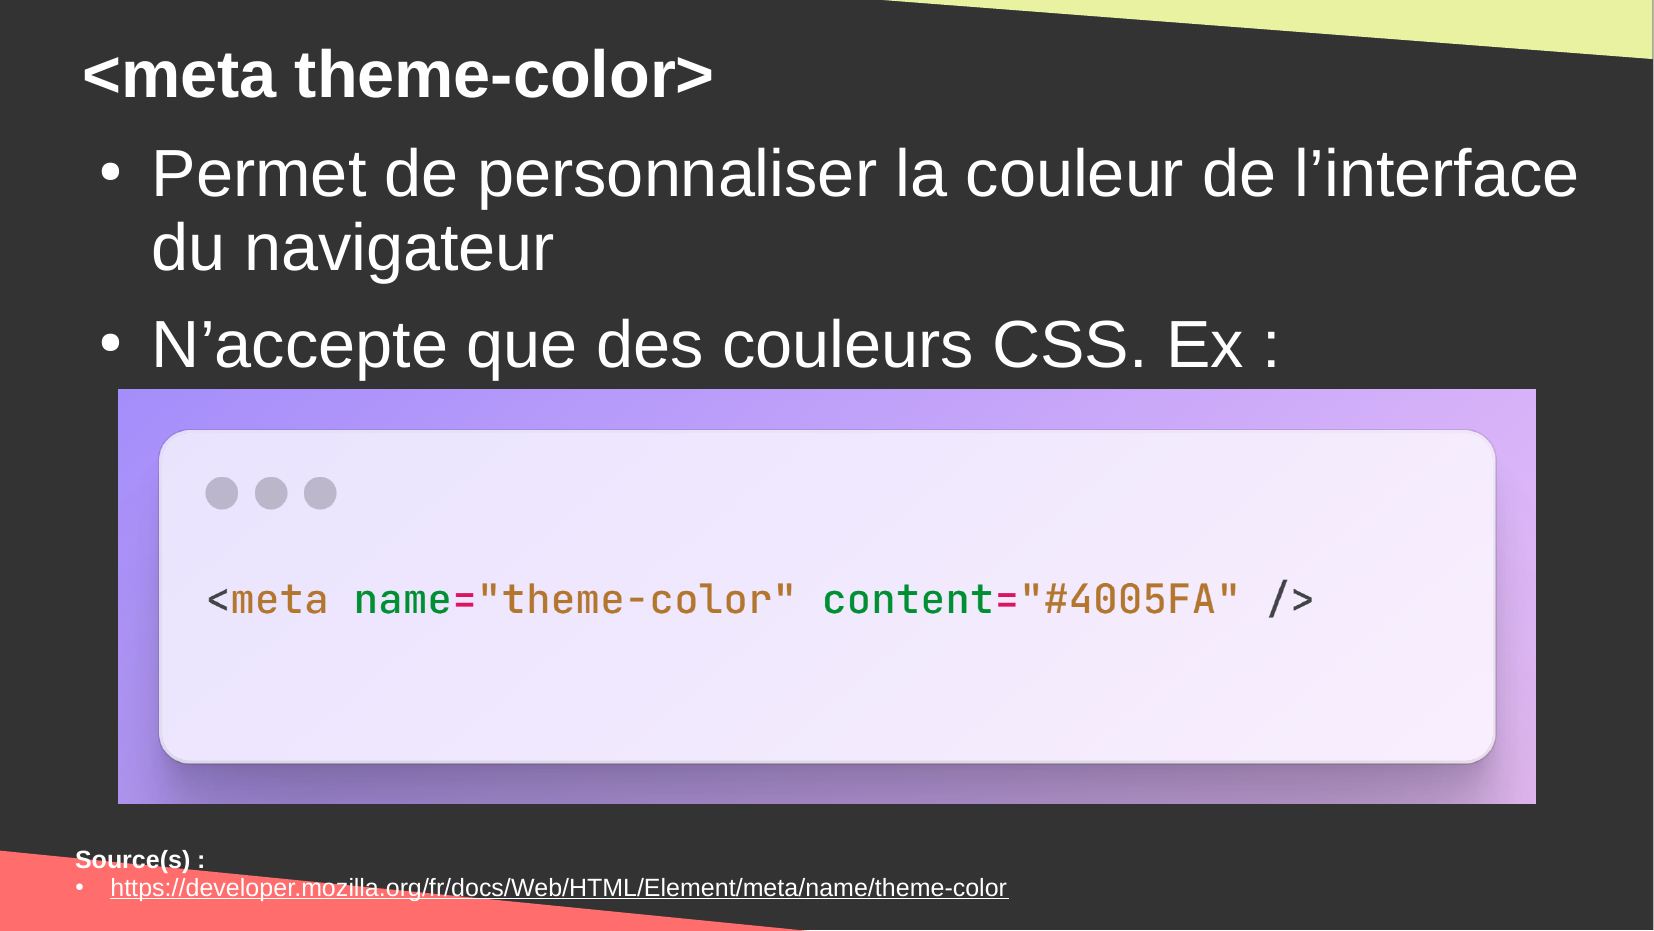

# <meta theme-color>
Permet de personnaliser la couleur de l’interface du navigateur
N’accepte que des couleurs CSS. Ex :
Source(s) :
https://developer.mozilla.org/fr/docs/Web/HTML/Element/meta/name/theme-color